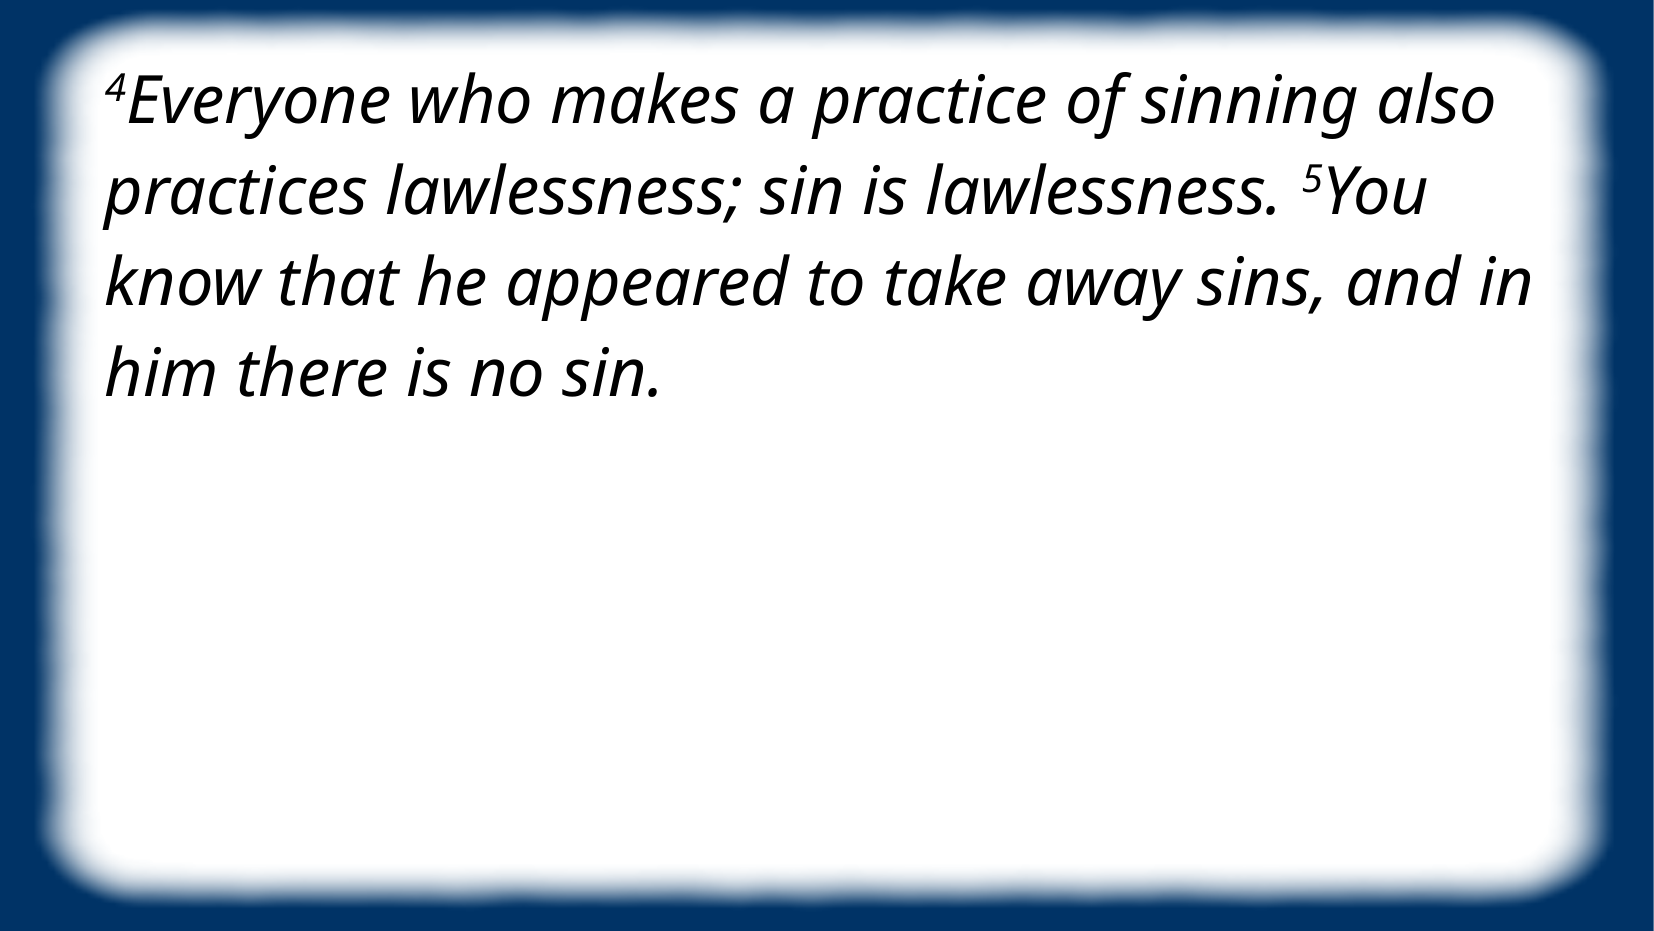

4Everyone who makes a practice of sinning also practices lawlessness; sin is lawlessness. 5You know that he appeared to take away sins, and in him there is no sin.